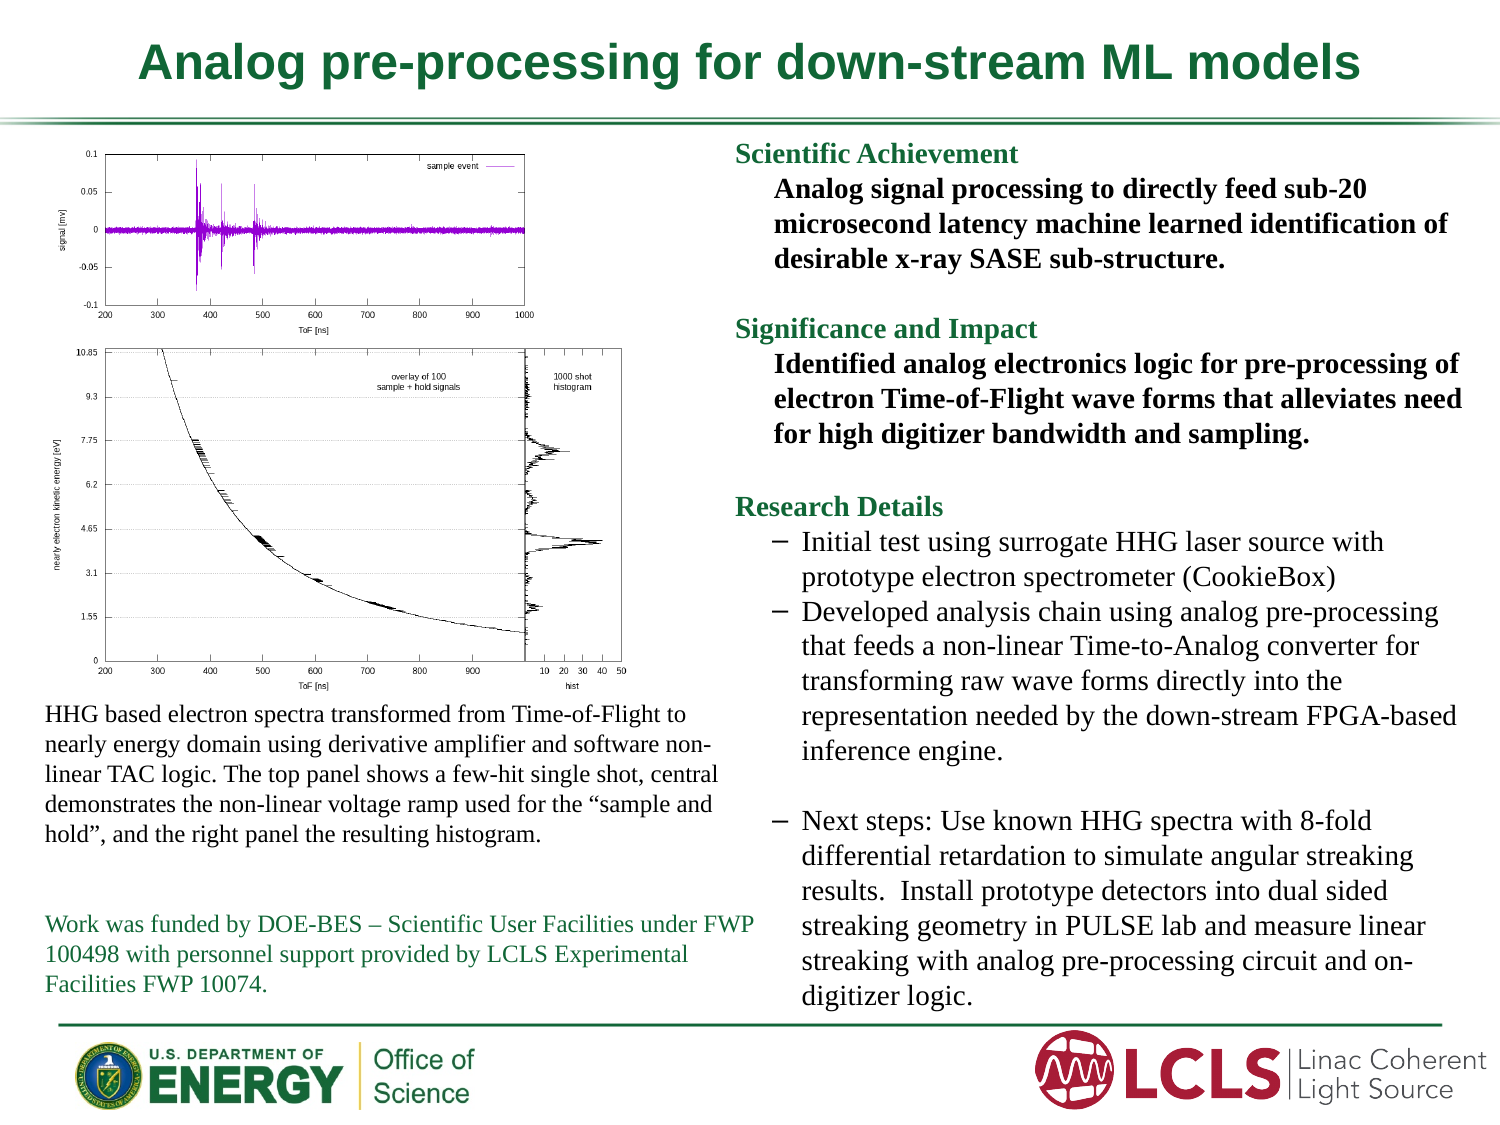

Analog pre-processing for down-stream ML models
# Scientific Achievement
Analog signal processing to directly feed sub-20 microsecond latency machine learned identification of desirable x-ray SASE sub-structure.
Significance and Impact
Identified analog electronics logic for pre-processing of electron Time-of-Flight wave forms that alleviates need for high digitizer bandwidth and sampling.
Research Details
Initial test using surrogate HHG laser source with prototype electron spectrometer (CookieBox)
Developed analysis chain using analog pre-processing that feeds a non-linear Time-to-Analog converter for transforming raw wave forms directly into the representation needed by the down-stream FPGA-based inference engine.
Next steps: Use known HHG spectra with 8-fold differential retardation to simulate angular streaking results. Install prototype detectors into dual sided streaking geometry in PULSE lab and measure linear streaking with analog pre-processing circuit and on-digitizer logic.
HHG based electron spectra transformed from Time-of-Flight to nearly energy domain using derivative amplifier and software non-linear TAC logic. The top panel shows a few-hit single shot, central demonstrates the non-linear voltage ramp used for the “sample and hold”, and the right panel the resulting histogram.
Work was funded by DOE-BES – Scientific User Facilities under FWP 100498 with personnel support provided by LCLS Experimental Facilities FWP 10074.